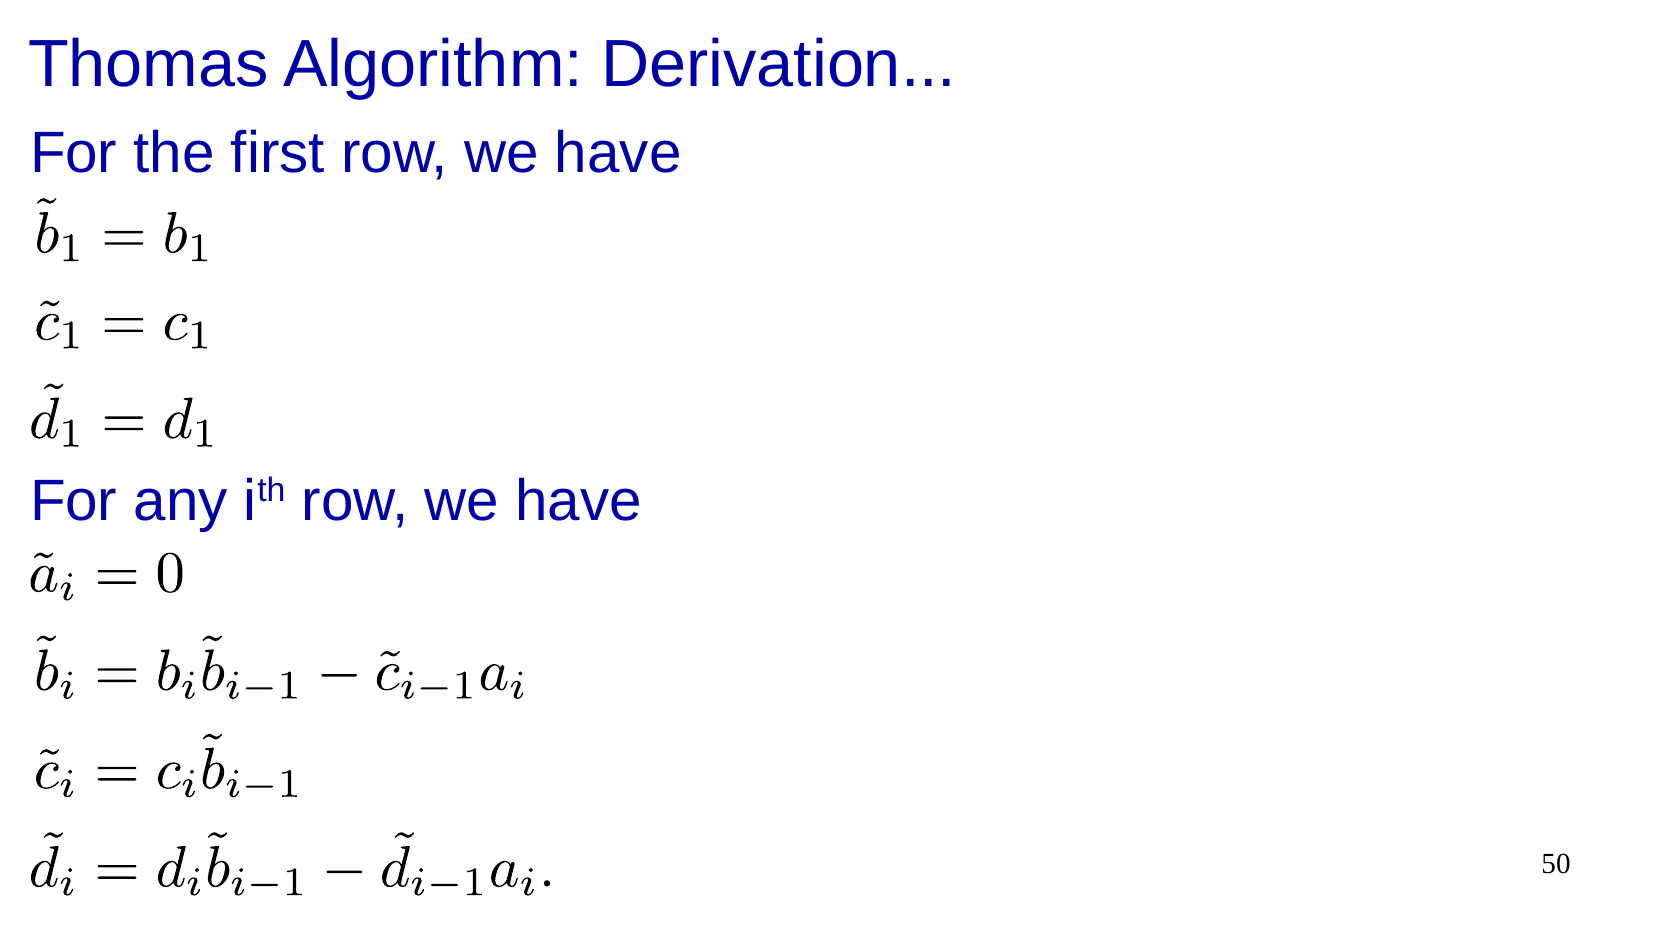

# Thomas Algorithm: Derivation...
For the first row, we have
For any ith row, we have
50